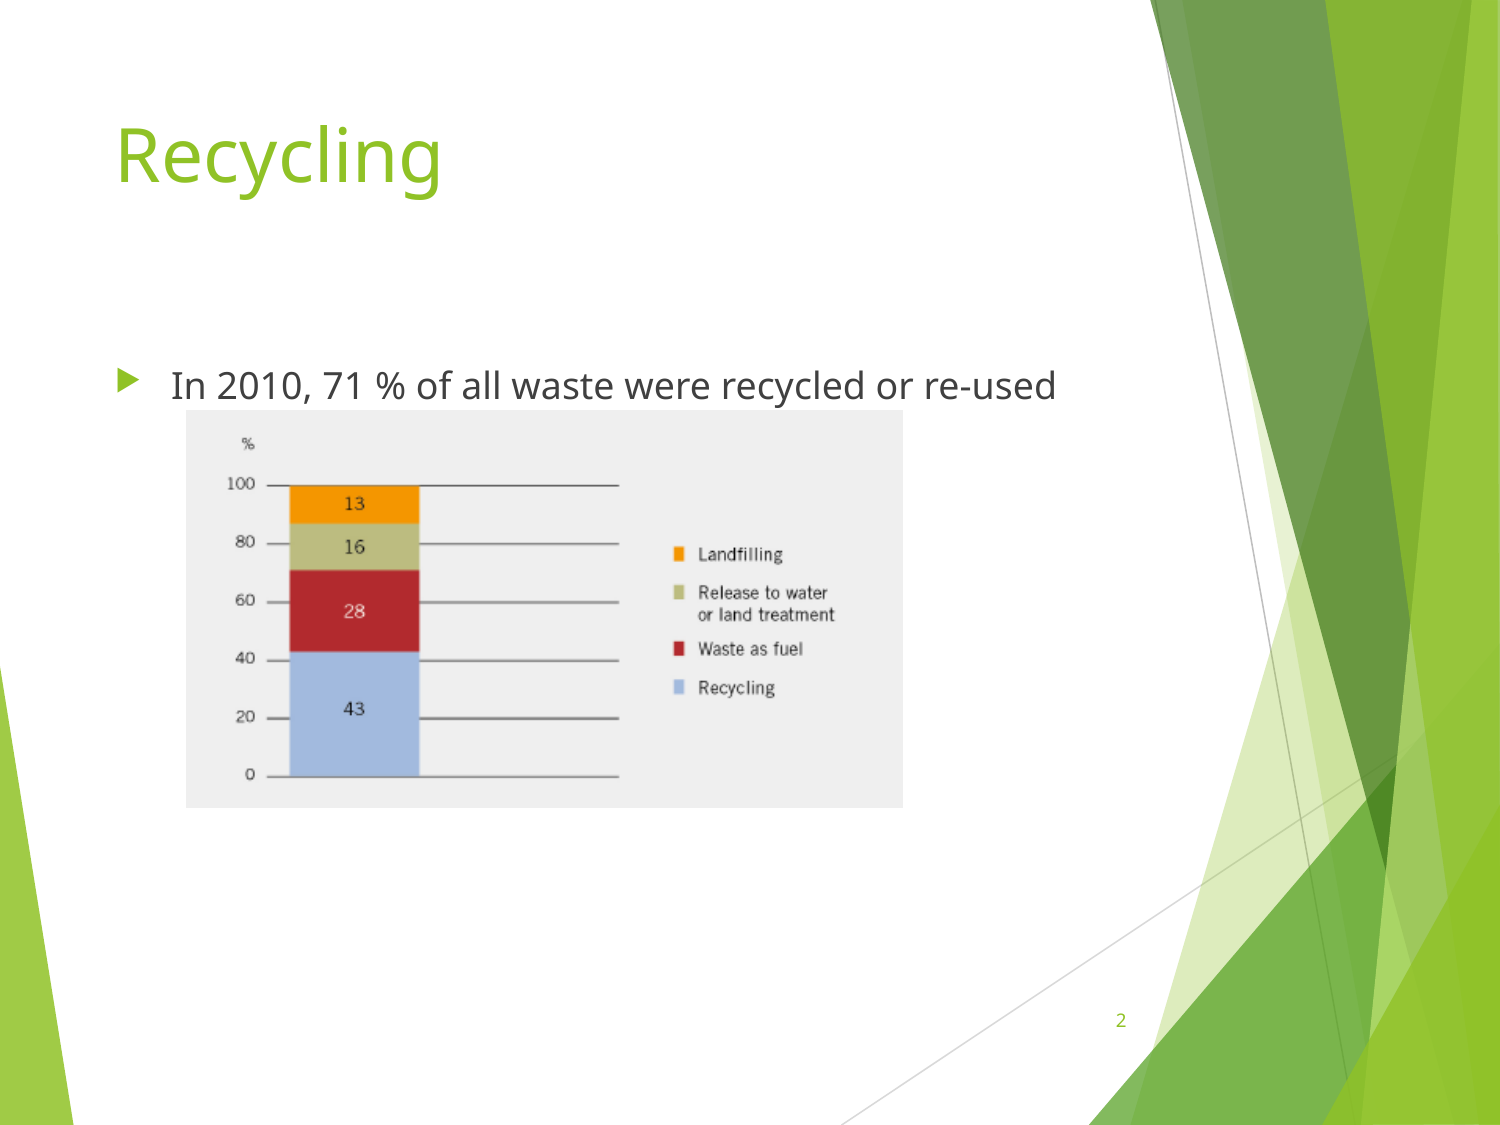

# Recycling
In 2010, 71 % of all waste were recycled or re-used